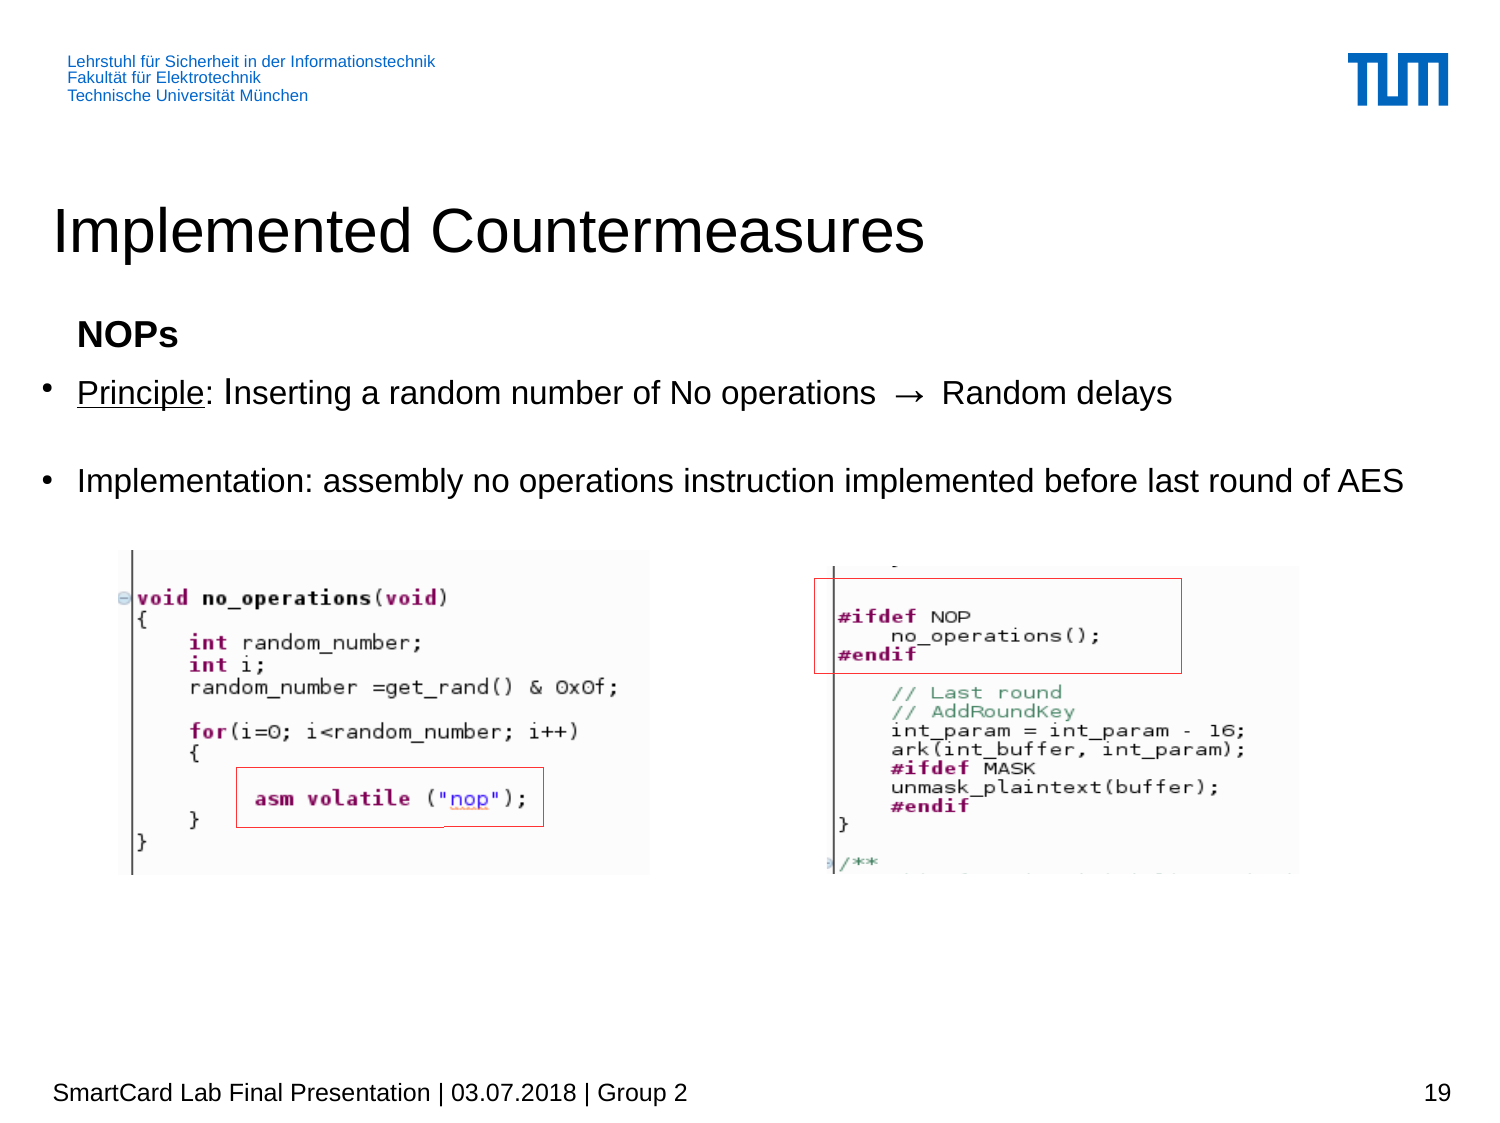

# Implemented Countermeasures
NOPs
Principle: Inserting a random number of No operations → Random delays
Implementation: assembly no operations instruction implemented before last round of AES
SmartCard Lab Final Presentation | 03.07.2018 | Group 2
19